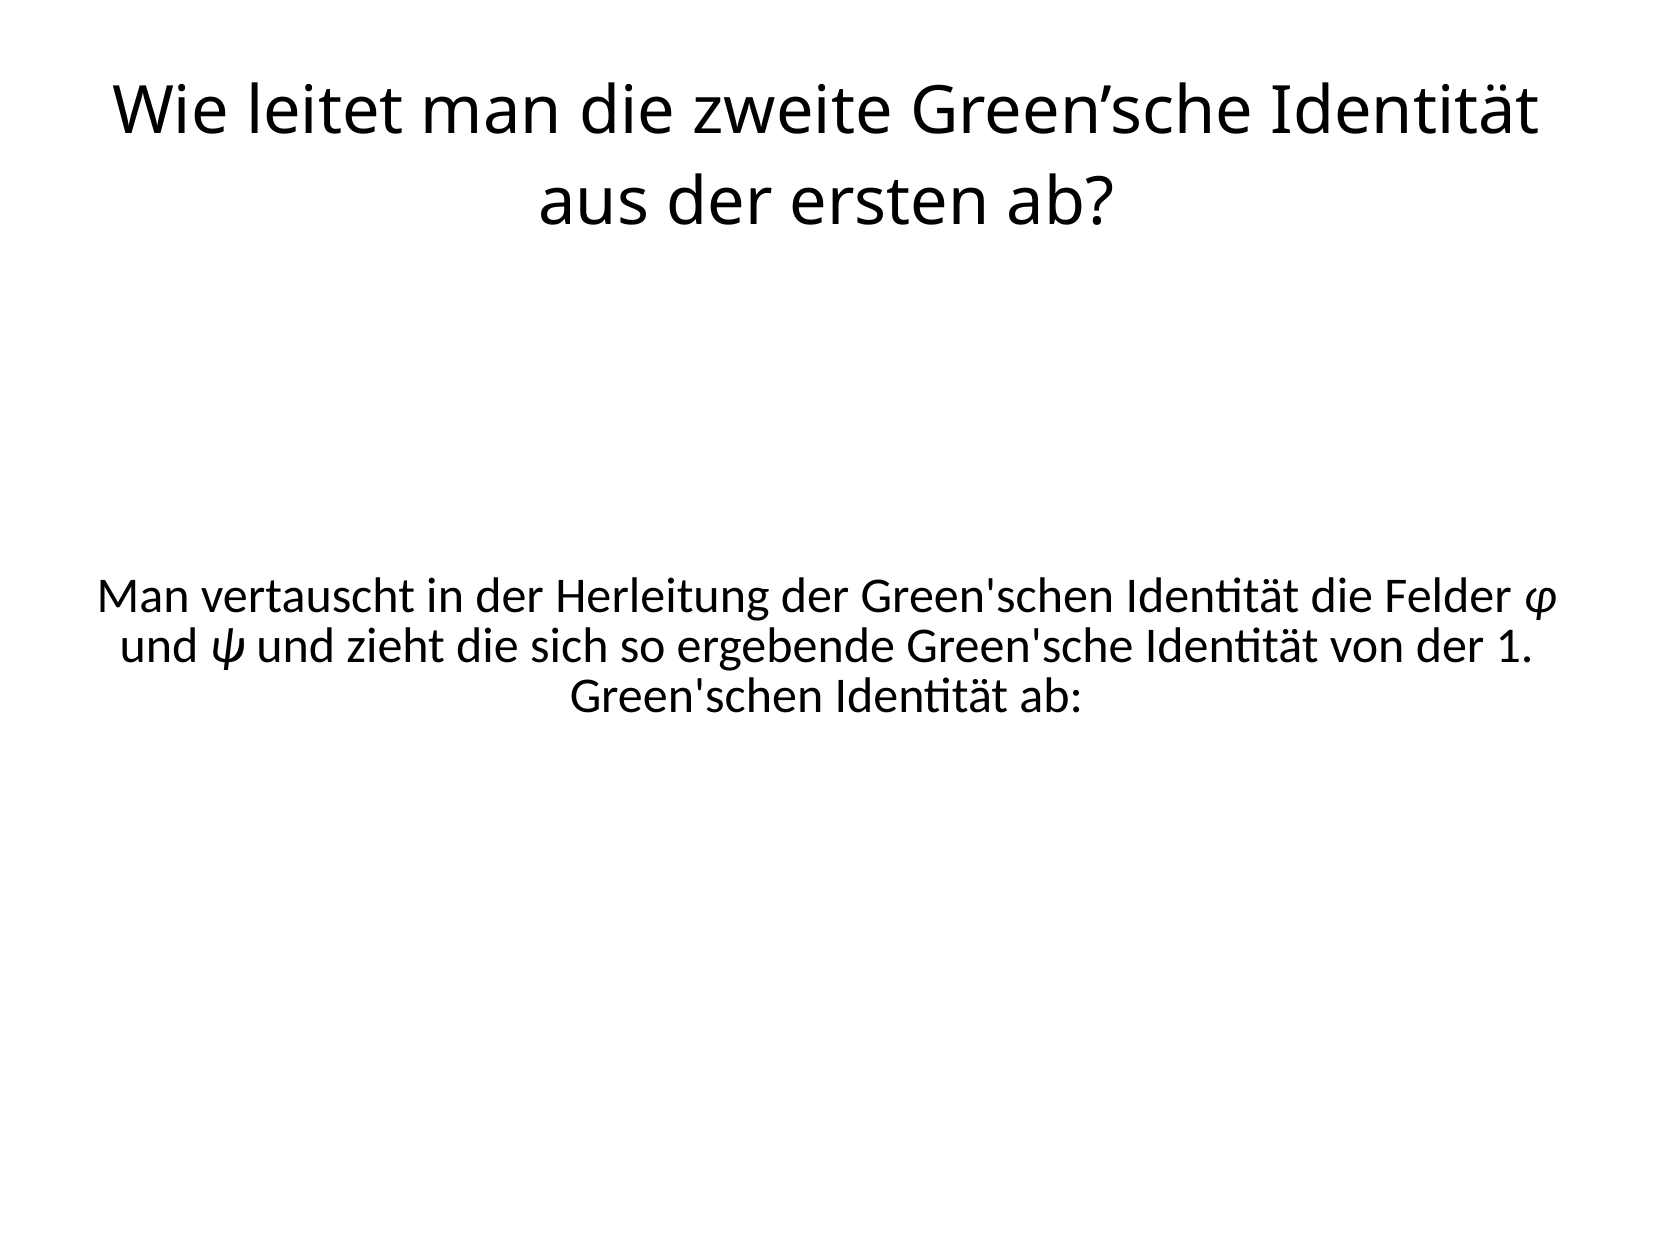

# Wie leitet man die zweite Green’sche Identität aus der ersten ab?
Man vertauscht in der Herleitung der Green'schen Identität die Felder φ und ψ und zieht die sich so ergebende Green'sche Identität von der 1. Green'schen Identität ab: